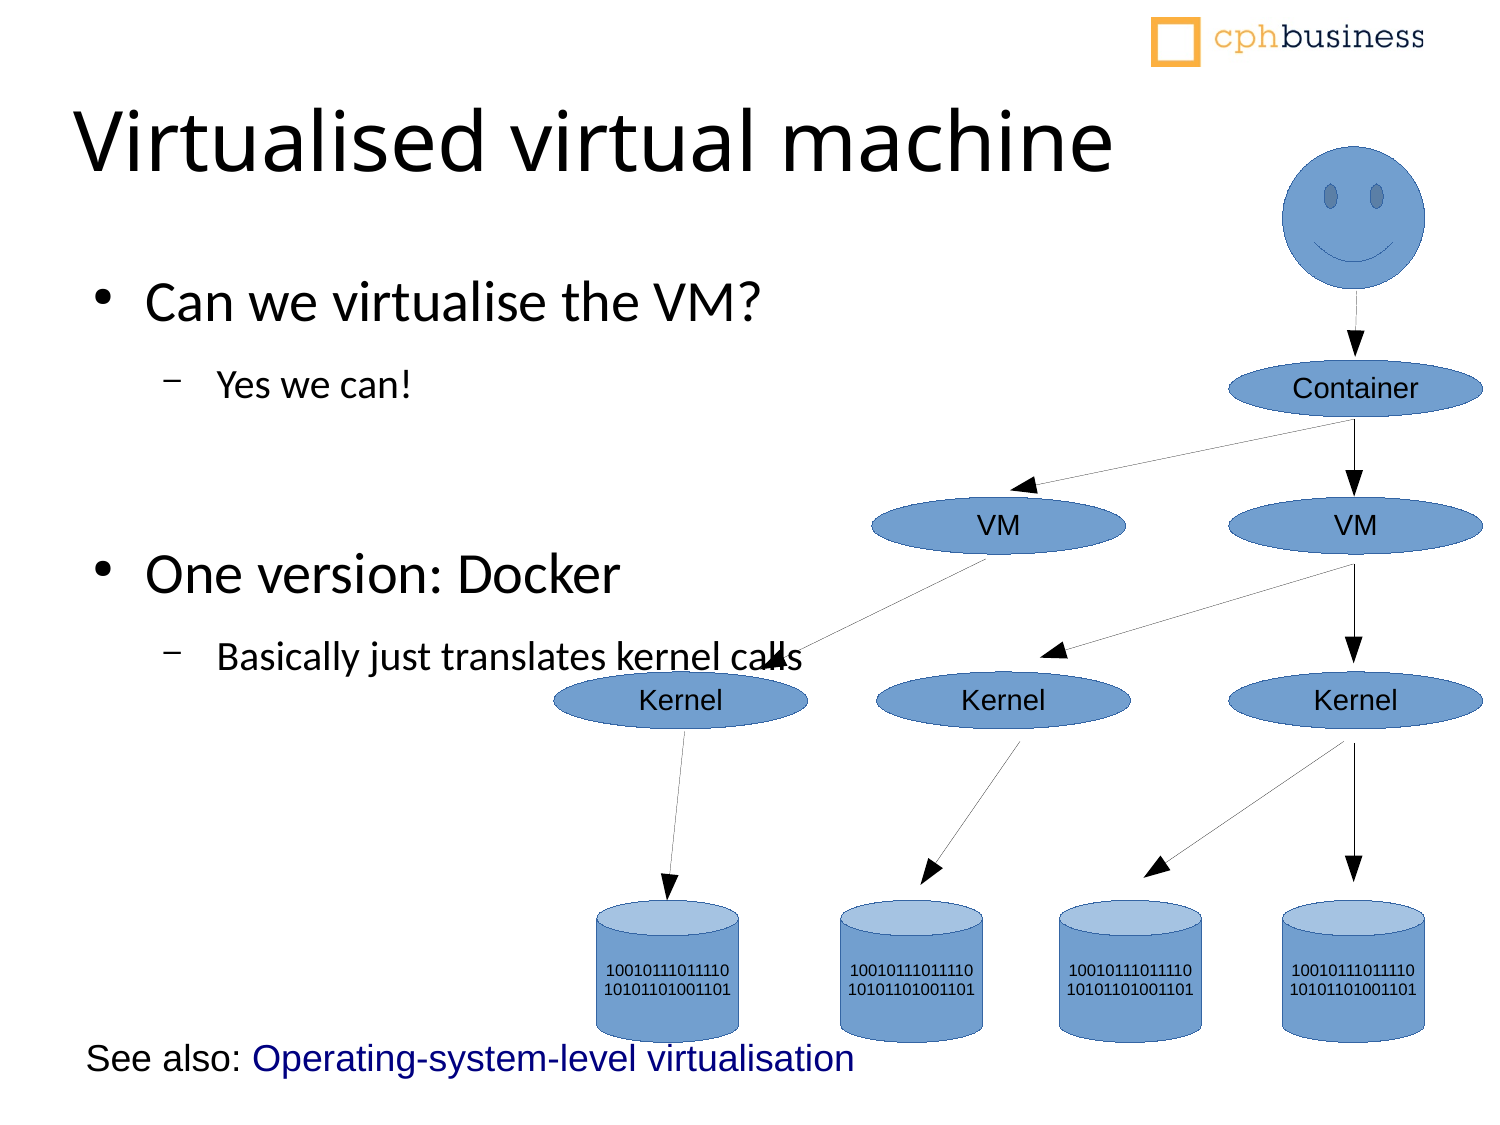

Virtualised virtual machine
# Can we virtualise the VM?
Yes we can!
One version: Docker
Basically just translates kernel calls
Container
VM
VM
Kernel
Kernel
Kernel
10010111011110
10101101001101
10010111011110
10101101001101
10010111011110
10101101001101
10010111011110
10101101001101
See also: Operating-system-level virtualisation